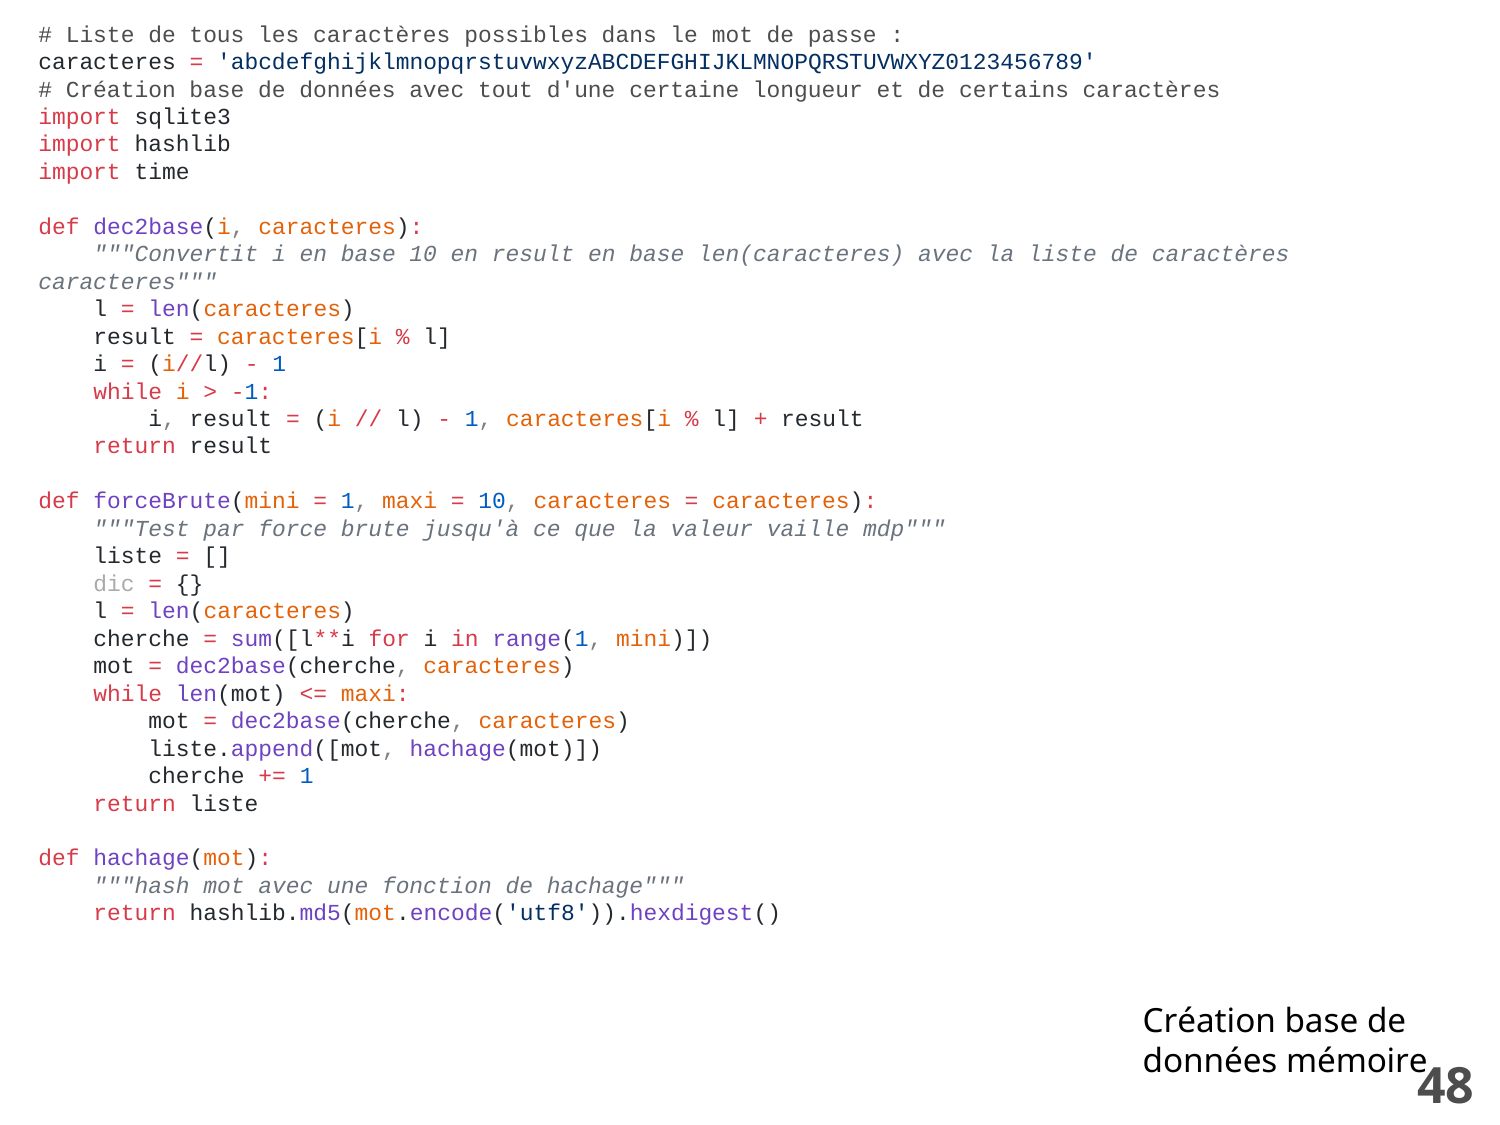

# Liste de tous les caractères possibles dans le mot de passe :
caracteres = 'abcdefghijklmnopqrstuvwxyzABCDEFGHIJKLMNOPQRSTUVWXYZ0123456789'
# Création base de données avec tout d'une certaine longueur et de certains caractères
import sqlite3
import hashlib
import time
def dec2base(i, caracteres):
 """Convertit i en base 10 en result en base len(caracteres) avec la liste de caractères caracteres"""
 l = len(caracteres)
 result = caracteres[i % l]
 i = (i//l) - 1
 while i > -1:
 i, result = (i // l) - 1, caracteres[i % l] + result
 return result
def forceBrute(mini = 1, maxi = 10, caracteres = caracteres):
 """Test par force brute jusqu'à ce que la valeur vaille mdp"""
 liste = []
 dic = {}
 l = len(caracteres)
 cherche = sum([l**i for i in range(1, mini)])
 mot = dec2base(cherche, caracteres)
 while len(mot) <= maxi:
 mot = dec2base(cherche, caracteres)
 liste.append([mot, hachage(mot)])
 cherche += 1
 return liste
def hachage(mot):
 """hash mot avec une fonction de hachage"""
 return hashlib.md5(mot.encode('utf8')).hexdigest()
Création base de données mémoire